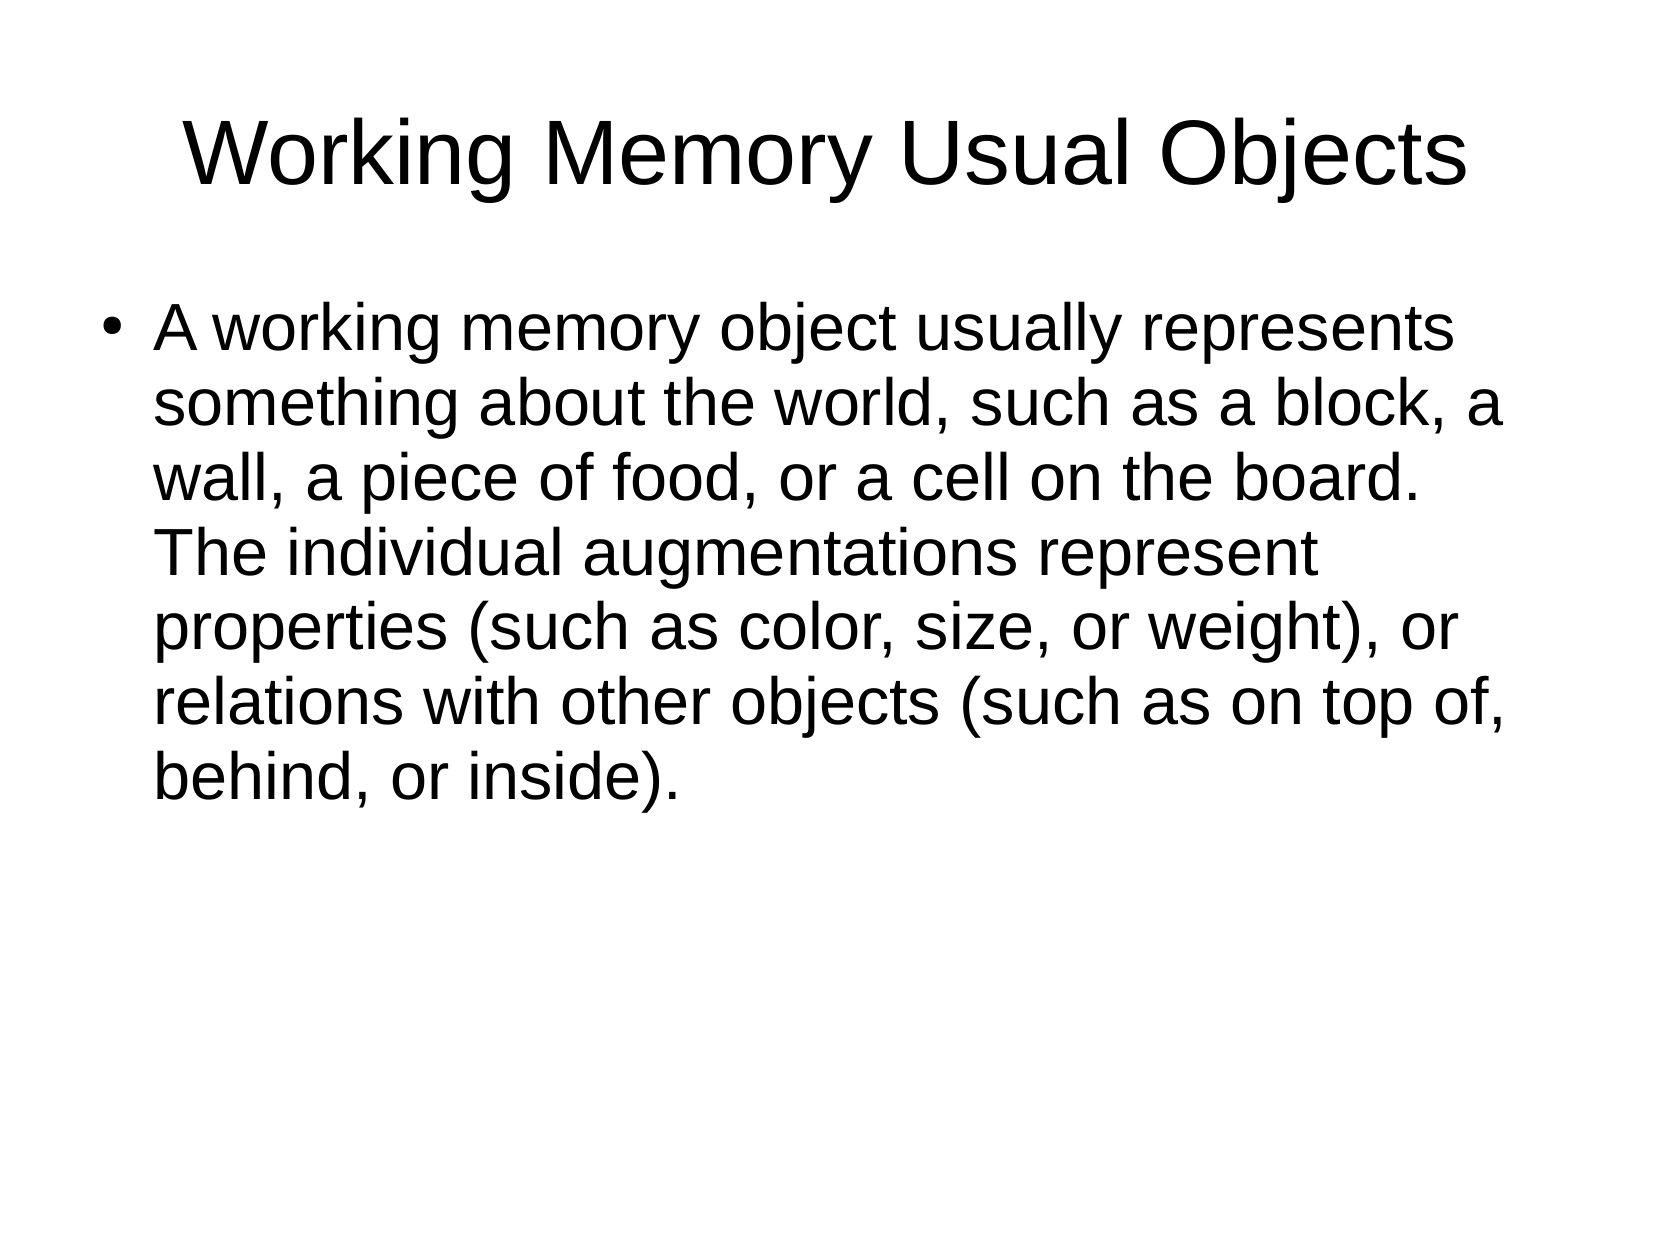

# Working Memory Usual Objects
A working memory object usually represents something about the world, such as a block, a wall, a piece of food, or a cell on the board. The individual augmentations represent properties (such as color, size, or weight), or relations with other objects (such as on top of, behind, or inside).